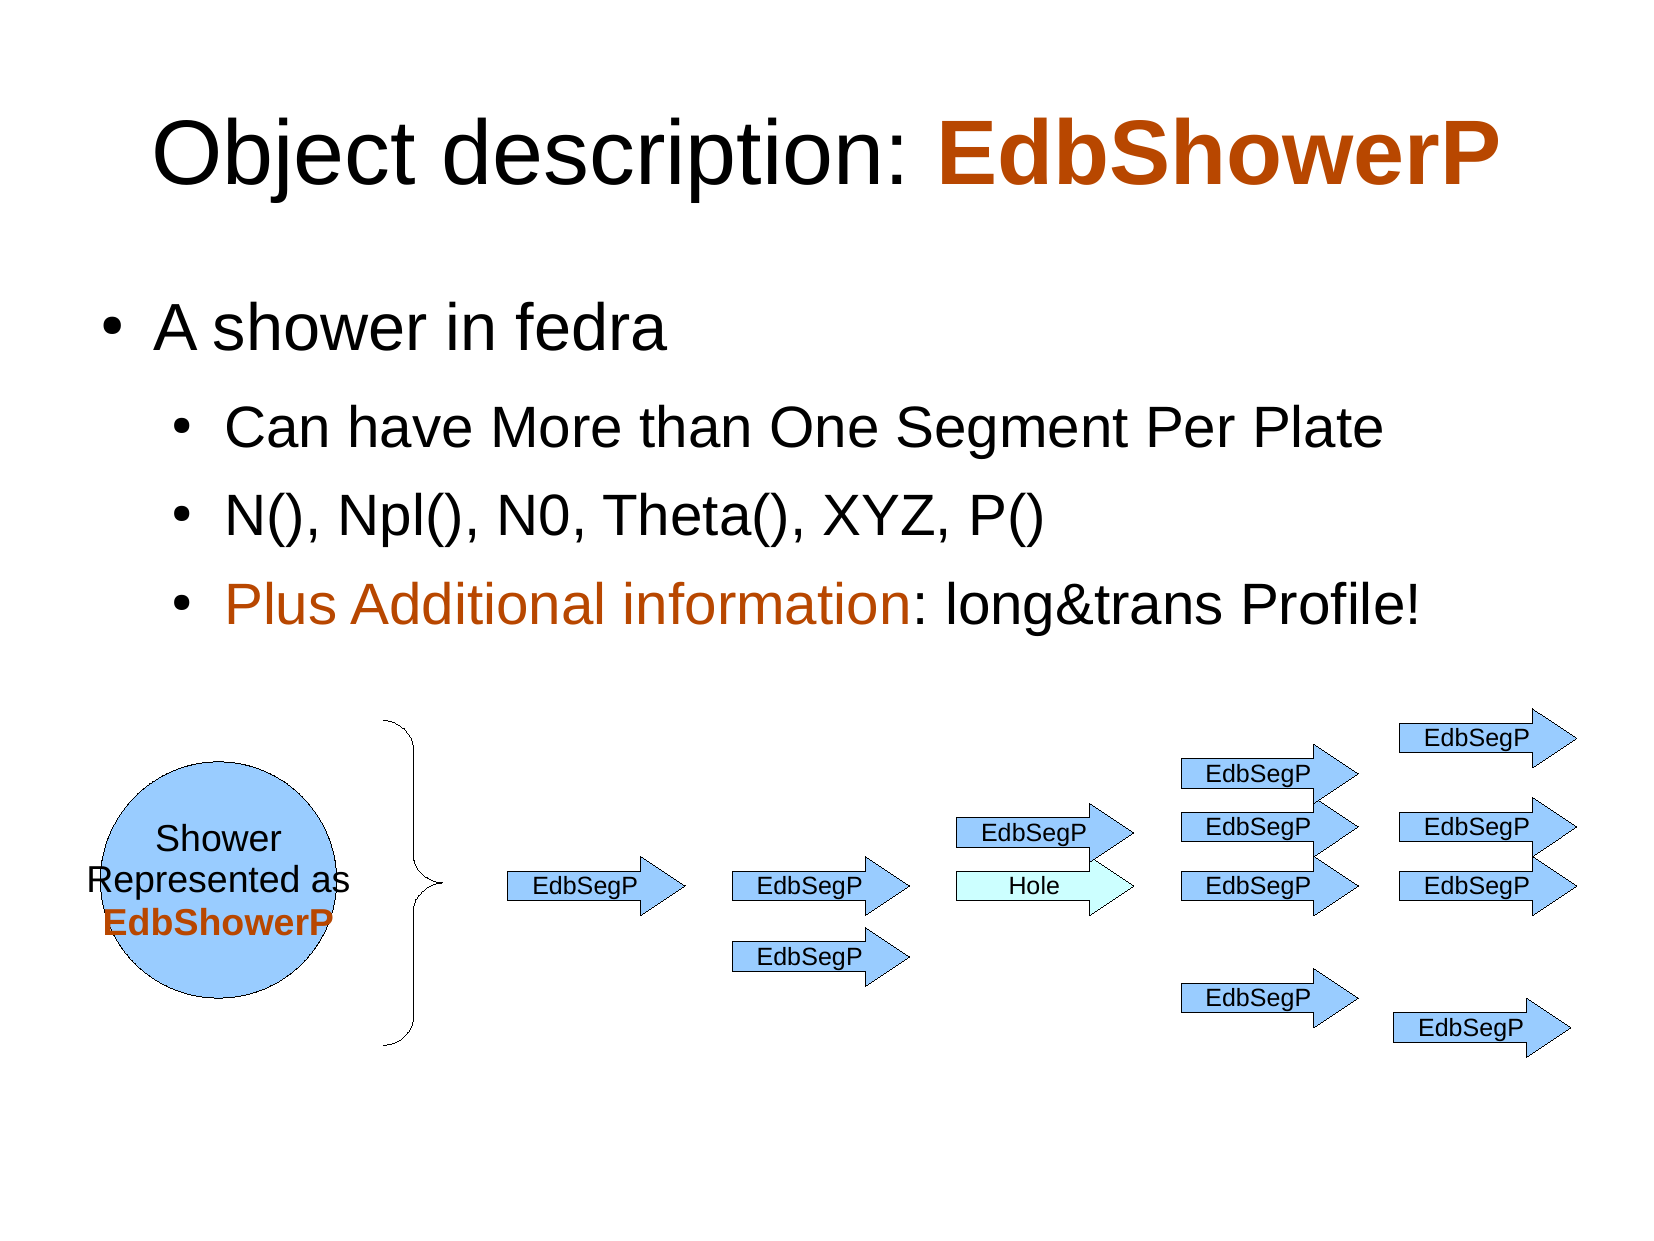

# Object description: EdbShowerP
A shower in fedra
Can have More than One Segment Per Plate
N(), Npl(), N0, Theta(), XYZ, P()
Plus Additional information: long&trans Profile!
EdbSegP
EdbSegP
Shower
Represented as
EdbShowerP
EdbSegP
EdbSegP
EdbSegP
EdbSegP
EdbSegP
Hole
EdbSegP
EdbSegP
EdbSegP
EdbSegP
EdbSegP